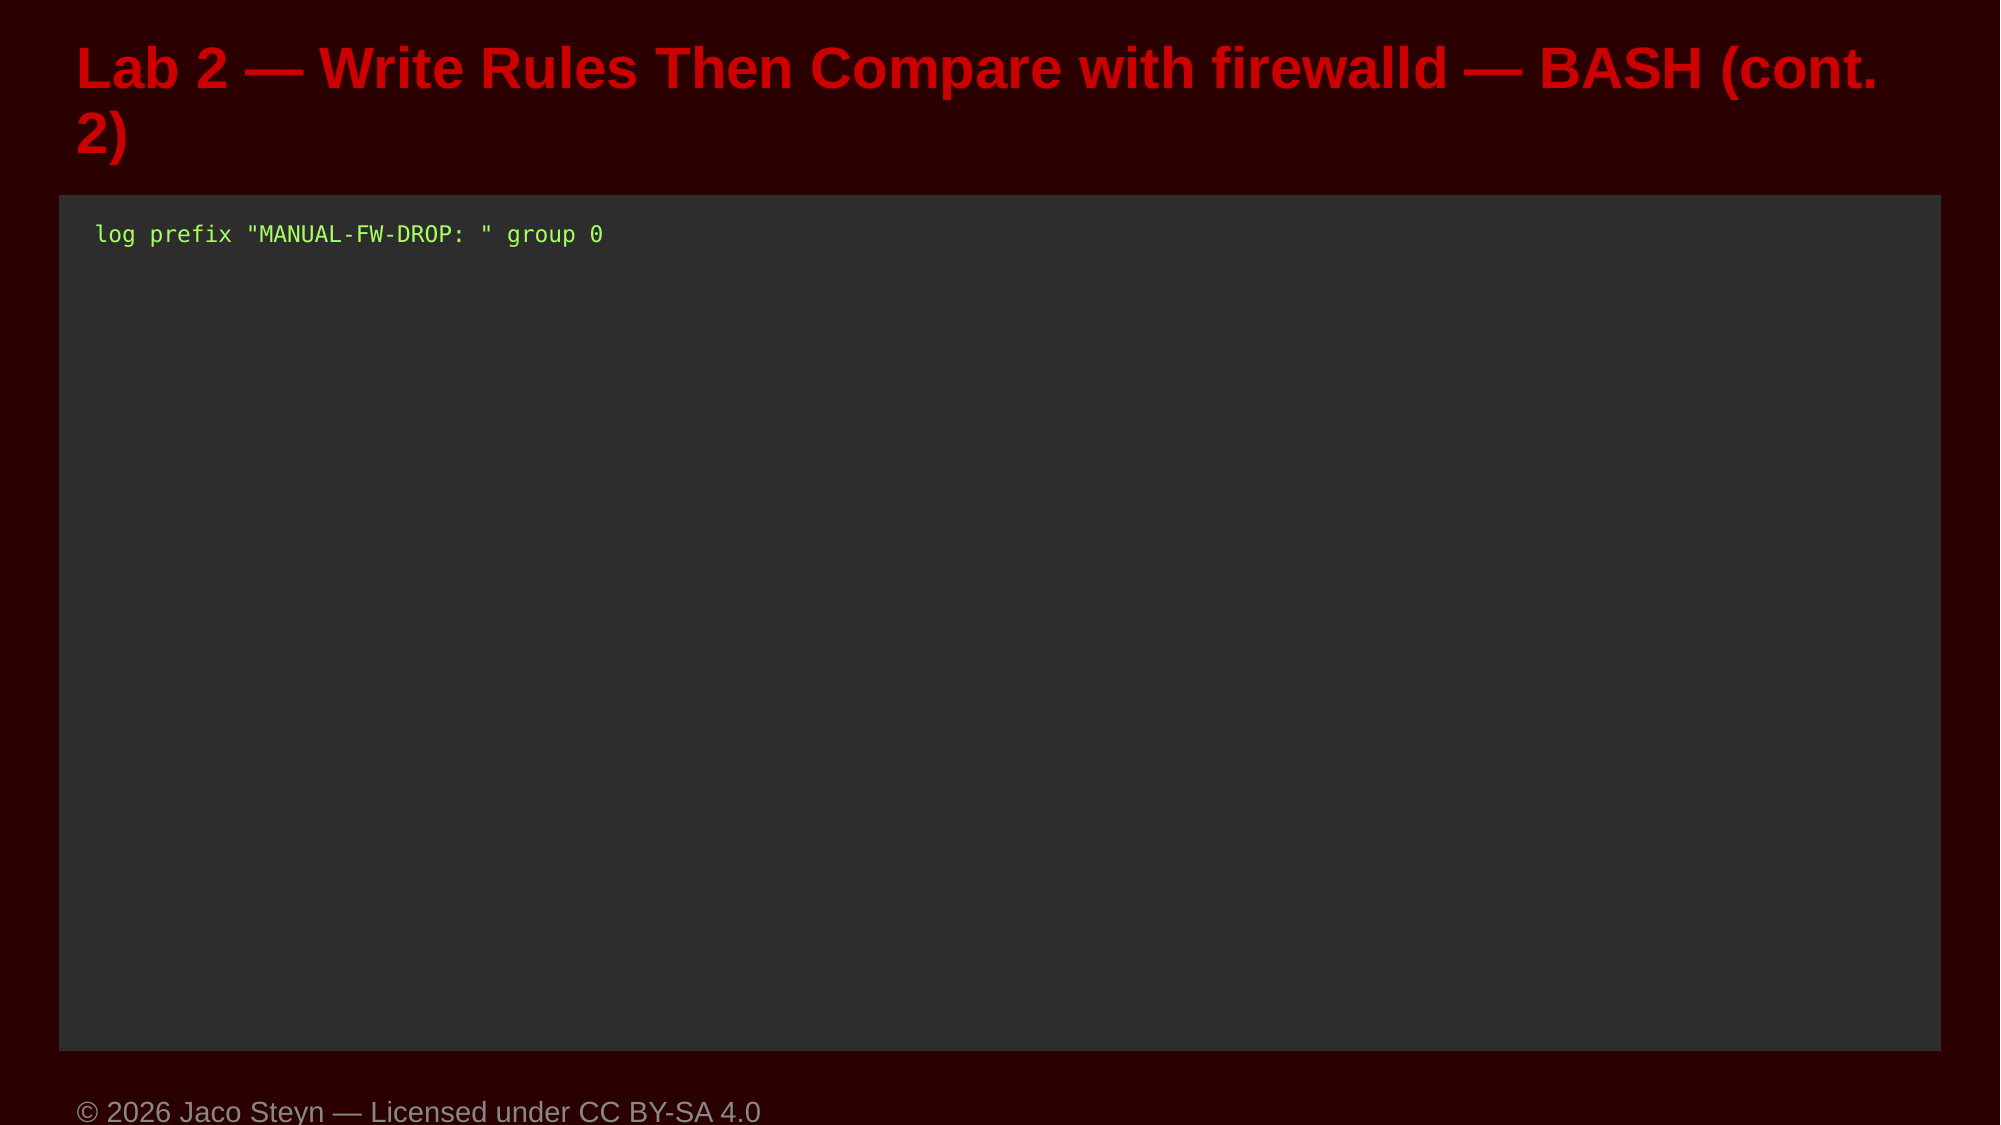

Lab 2 — Write Rules Then Compare with firewalld — BASH (cont. 2)
log prefix "MANUAL-FW-DROP: " group 0
© 2026 Jaco Steyn — Licensed under CC BY-SA 4.0